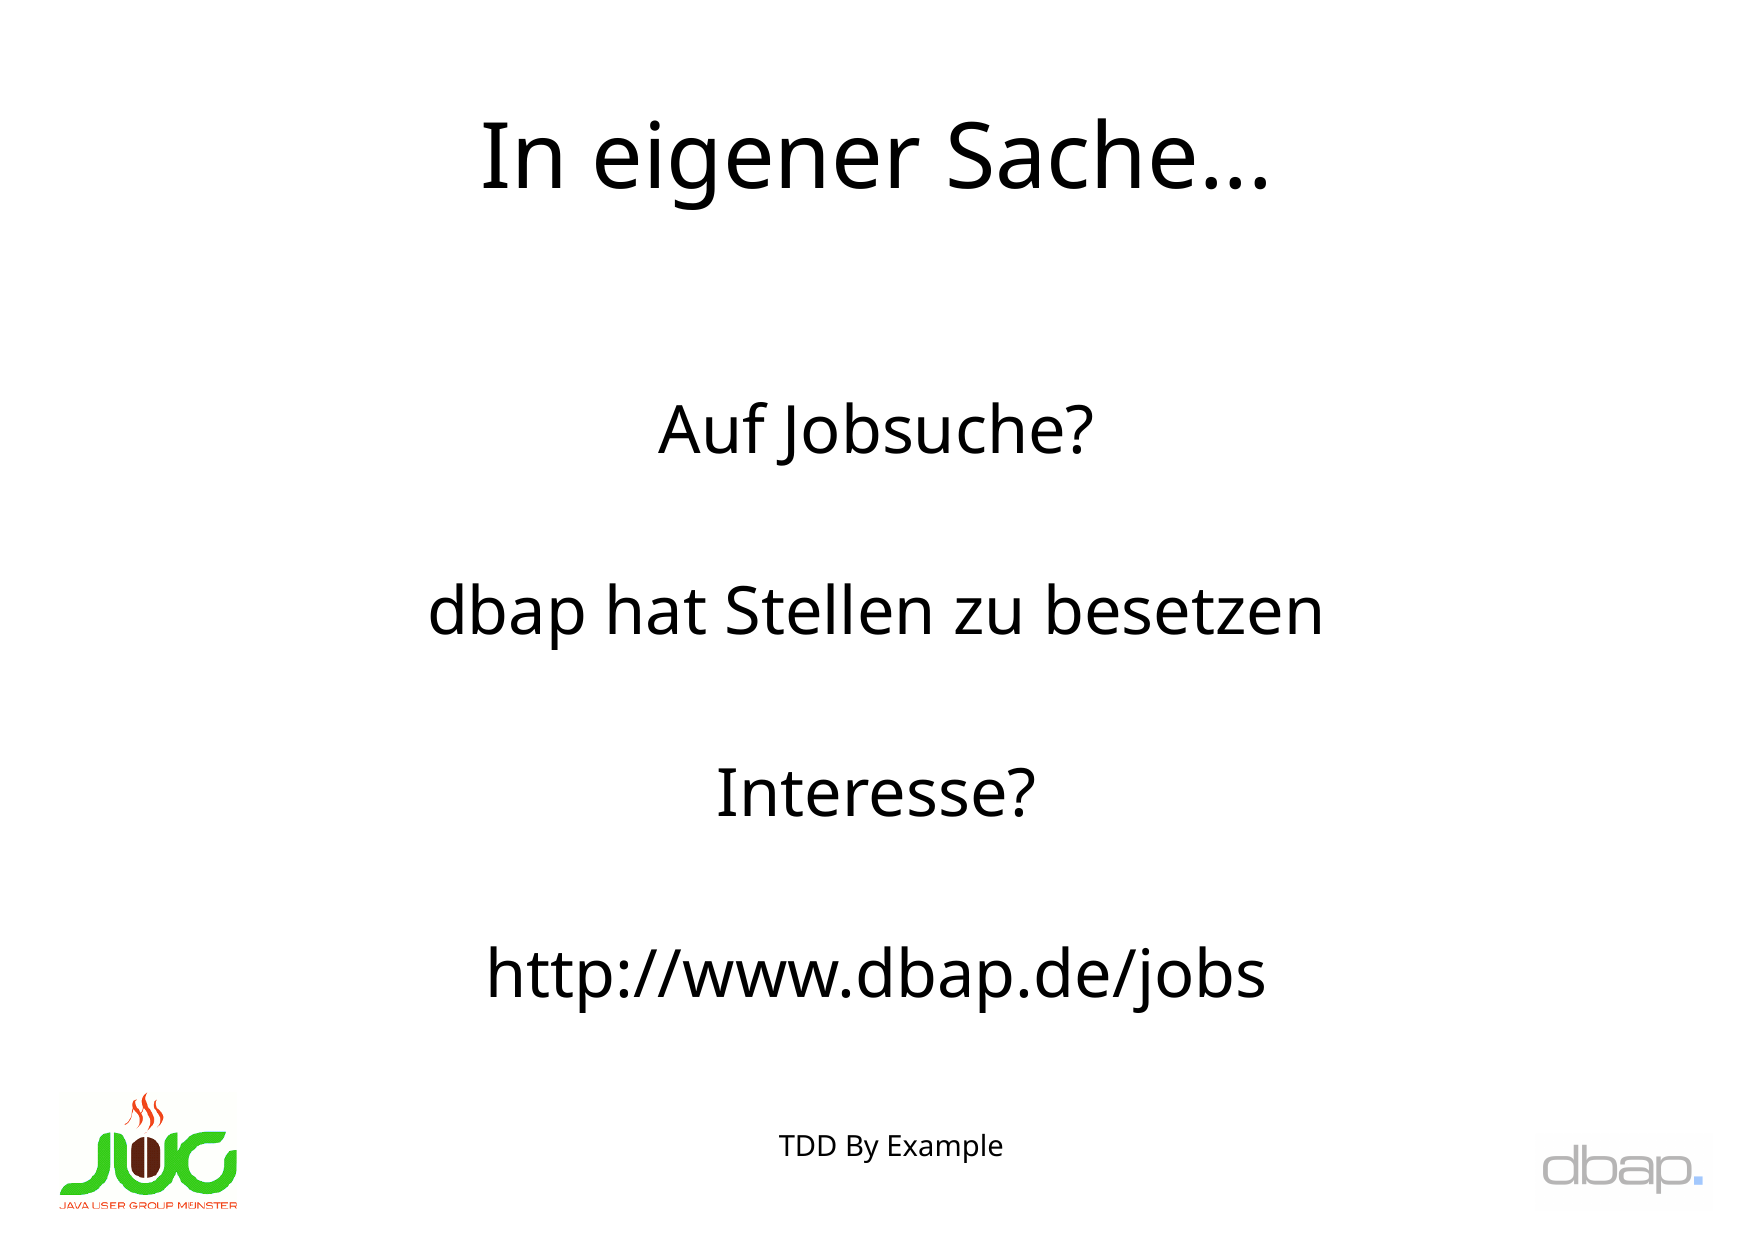

# In eigener Sache...
Auf Jobsuche?
dbap hat Stellen zu besetzen
Interesse?
http://www.dbap.de/jobs
TDD By Example